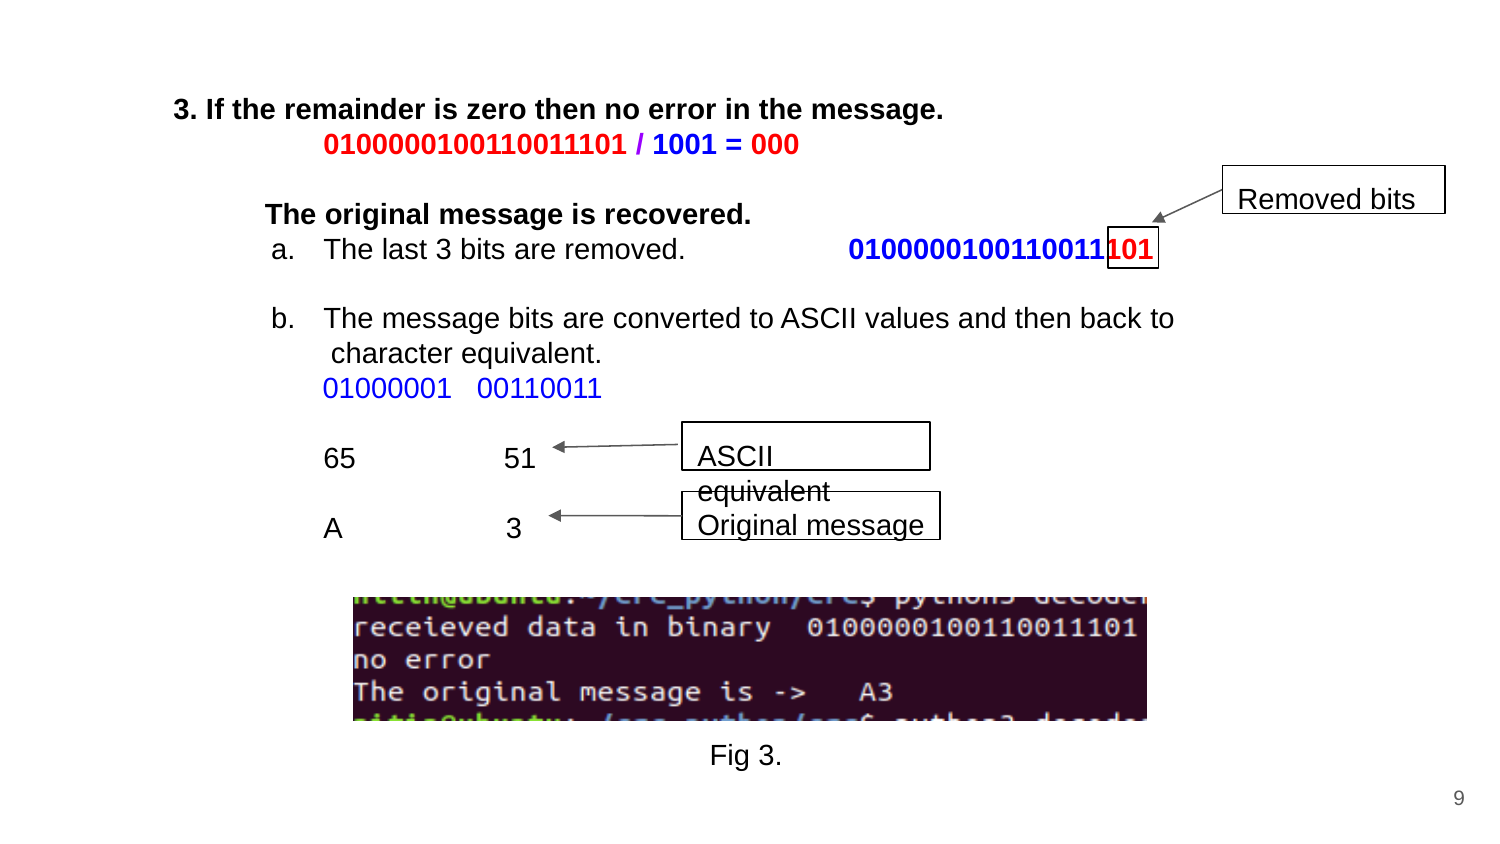

3. If the remainder is zero then no error in the message.
0100000100110011101 / 1001 = 000
 The original message is recovered.
The last 3 bits are removed. 	0100000100110011101
The message bits are converted to ASCII values and then back to
 character equivalent.
 01000001 00110011
		65 51
A 3
Removed bits
ASCII equivalent
Original message
Fig 3.